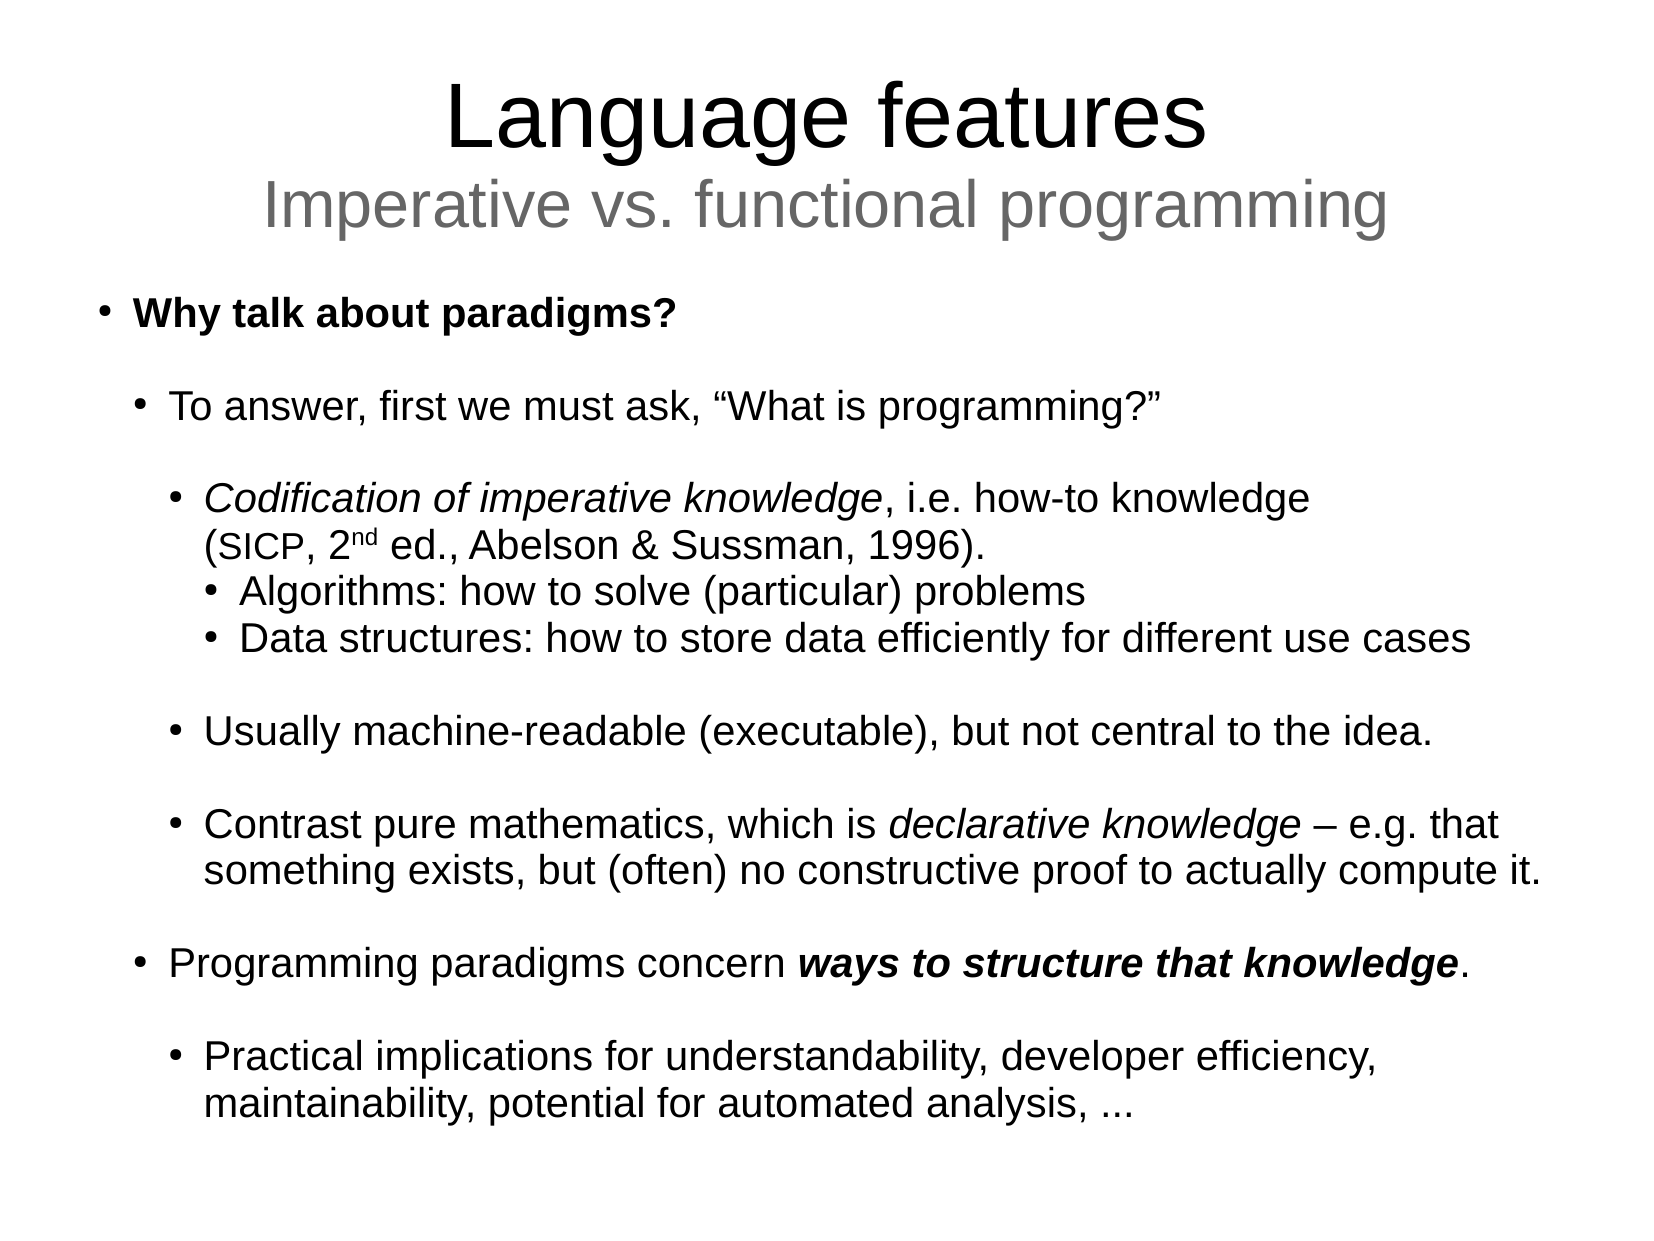

# Language features Imperative vs. functional programming
Why talk about paradigms?
To answer, first we must ask, “What is programming?”
Codification of imperative knowledge, i.e. how-to knowledge
(SICP, 2nd ed., Abelson & Sussman, 1996).
Algorithms: how to solve (particular) problems
Data structures: how to store data efficiently for different use cases
Usually machine-readable (executable), but not central to the idea.
Contrast pure mathematics, which is declarative knowledge – e.g. that something exists, but (often) no constructive proof to actually compute it.
Programming paradigms concern ways to structure that knowledge.
Practical implications for understandability, developer efficiency, maintainability, potential for automated analysis, ...